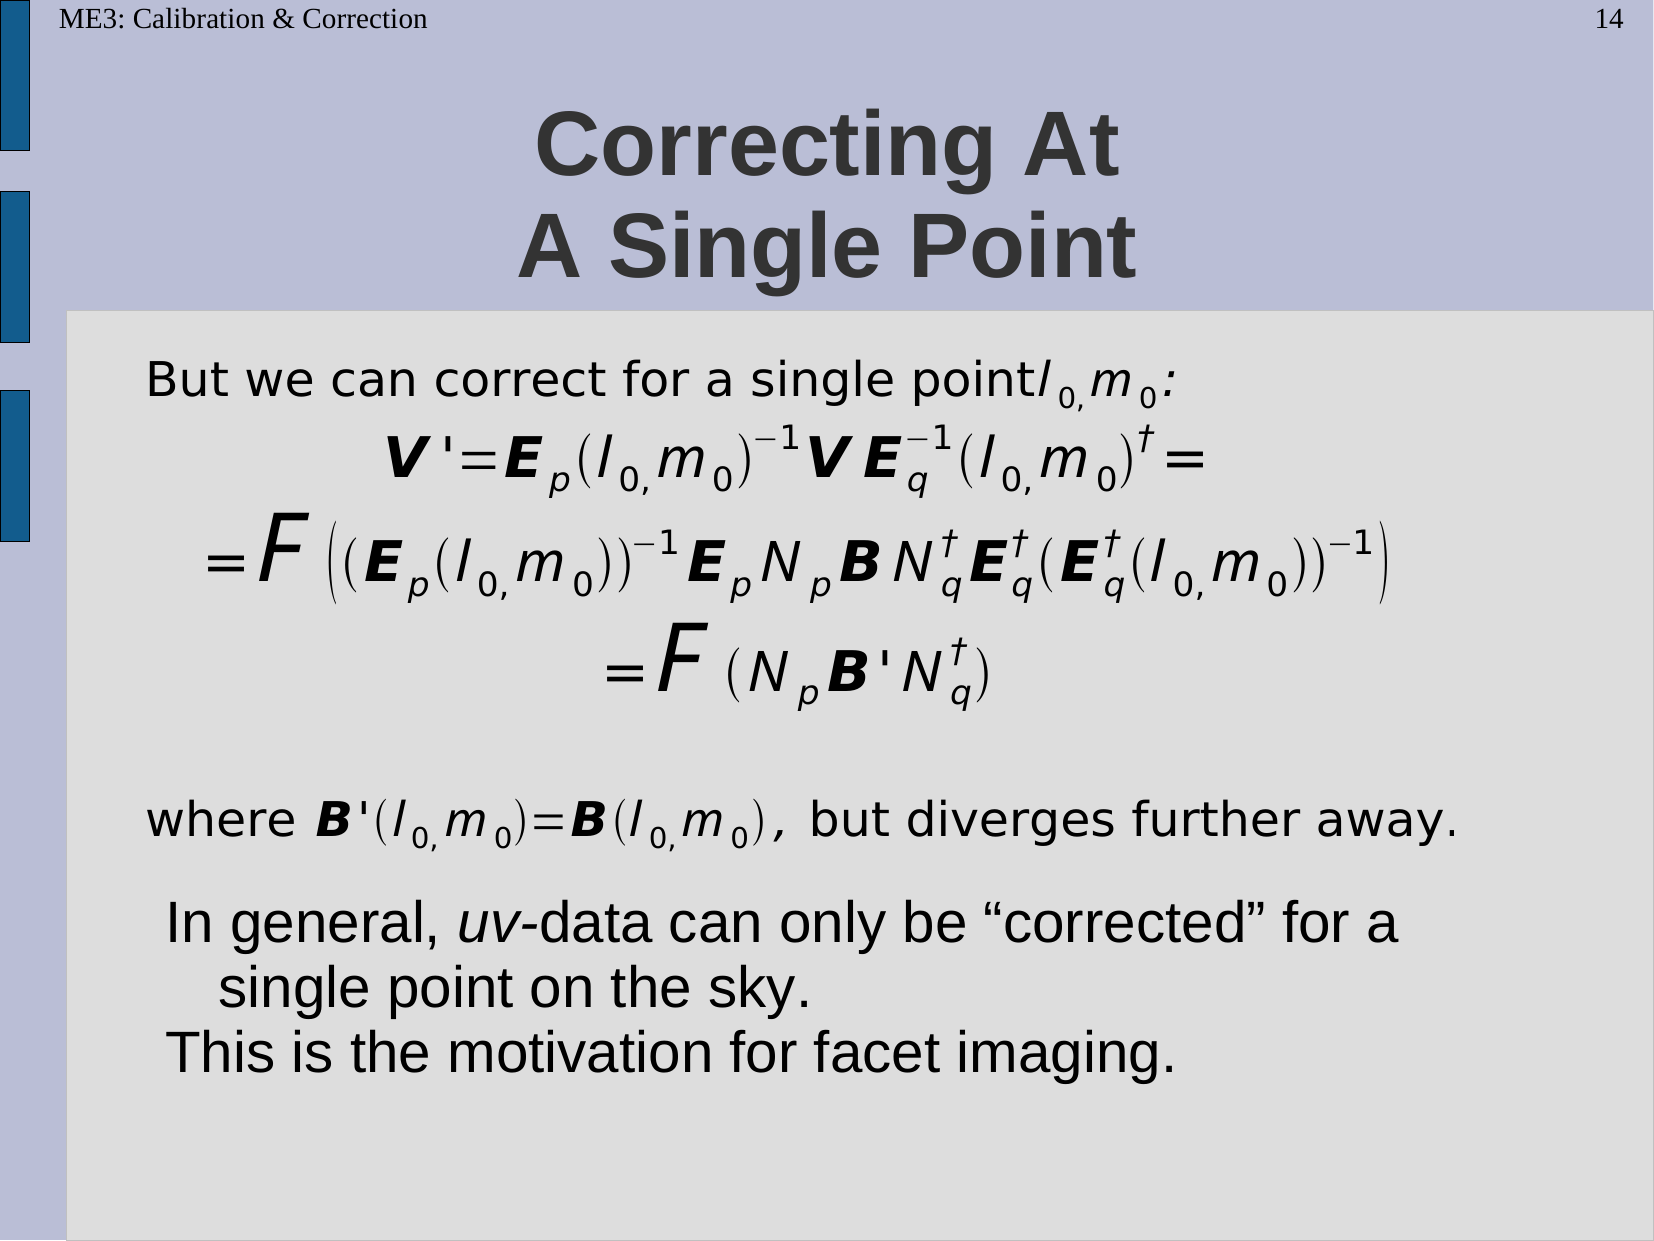

ME3: Calibration & Correction
14
# Correcting At A Single Point
In general, uv-data can only be “corrected” for a single point on the sky.
This is the motivation for facet imaging.